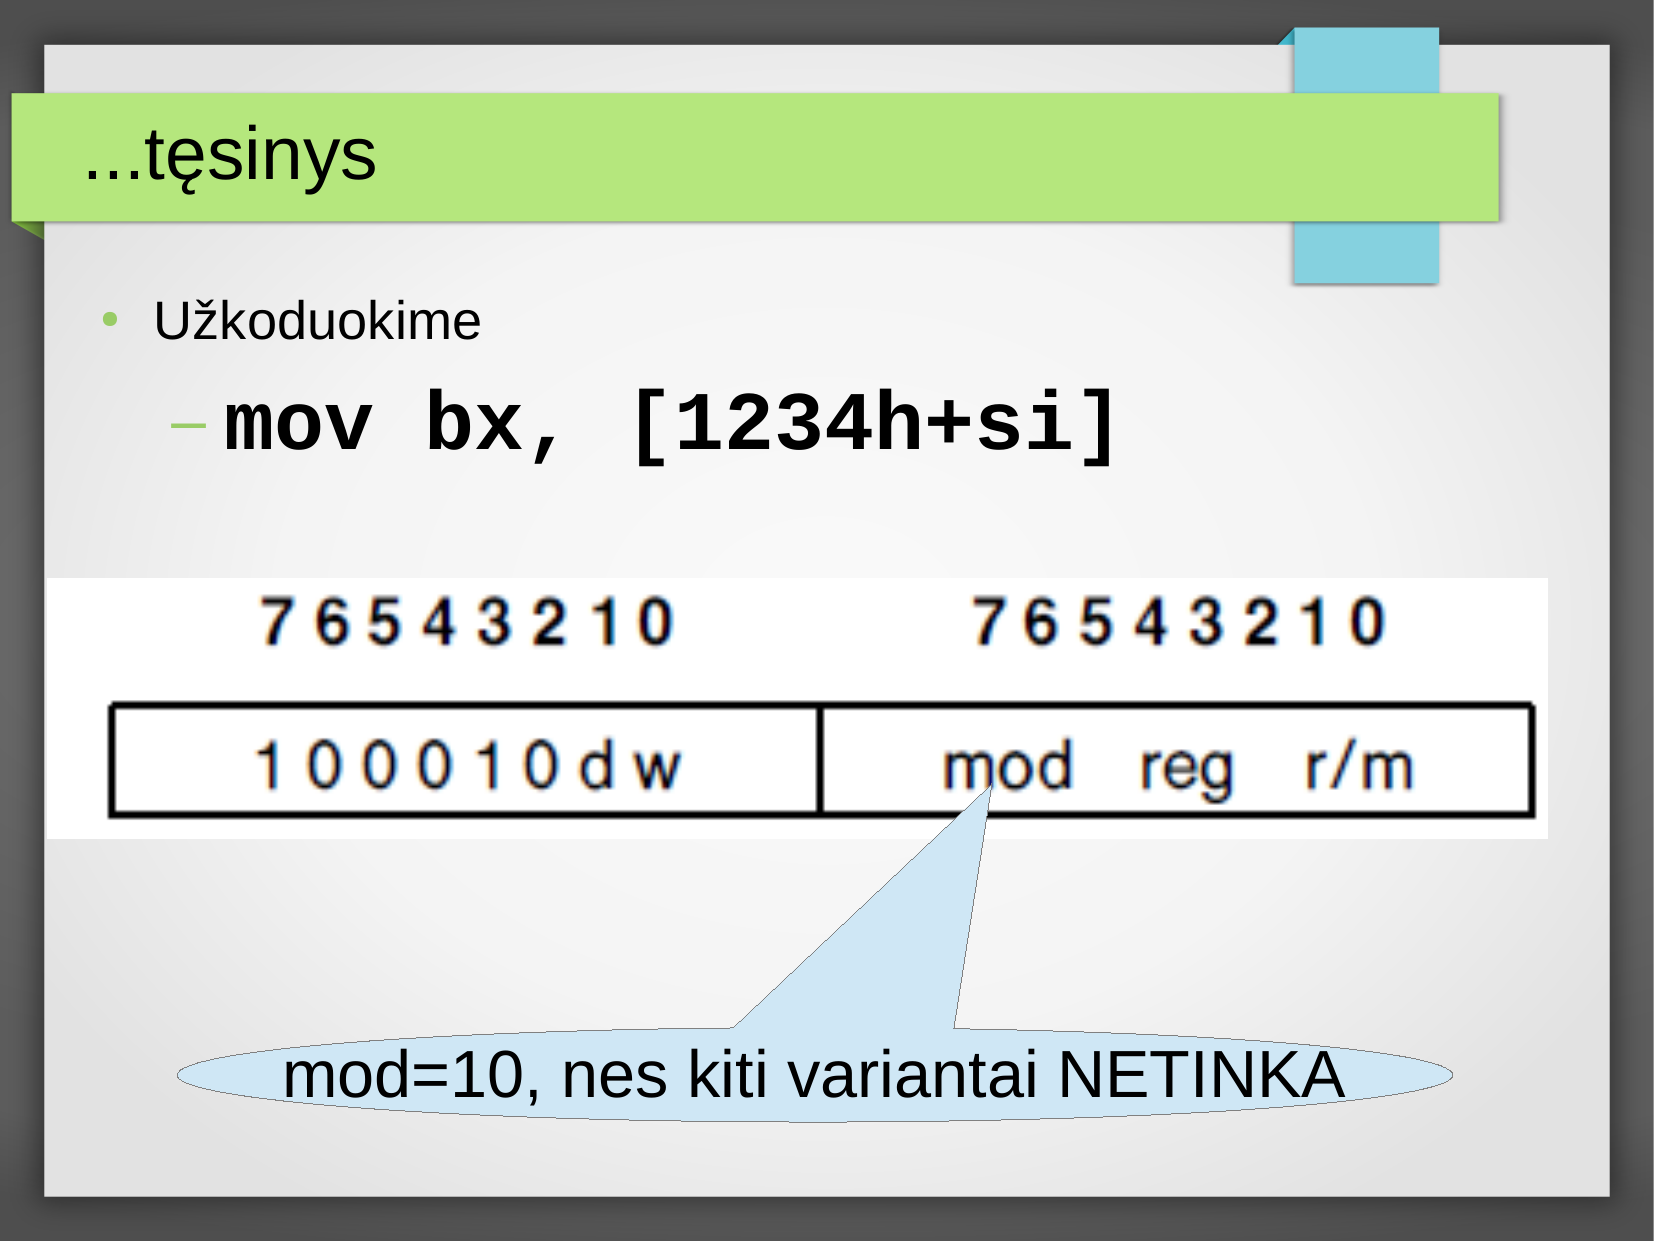

# ...tęsinys
Užkoduokime
mov bx, [1234h+si]
mod=10, nes kiti variantai NETINKA